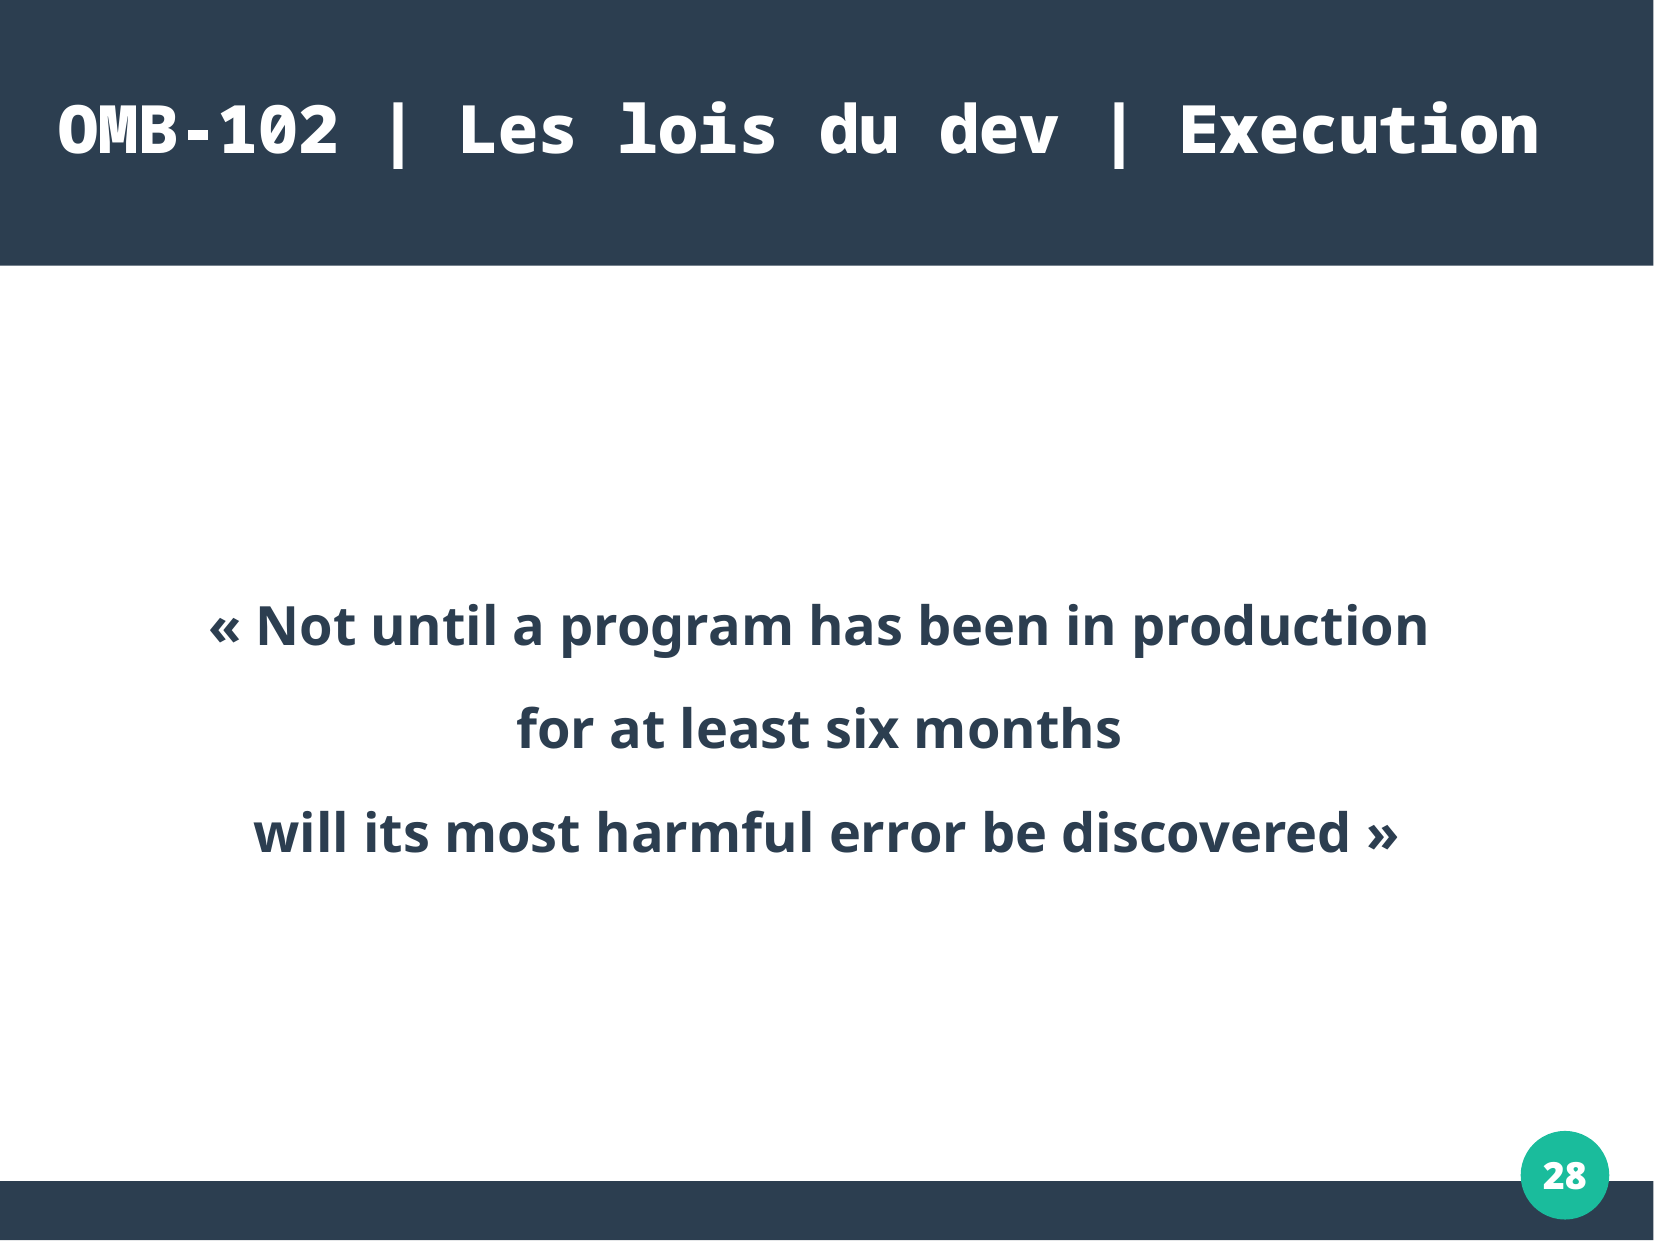

# OMB-102 | Les lois du dev | Execution
« Not until a program has been in production
for at least six months
will its most harmful error be discovered »
28